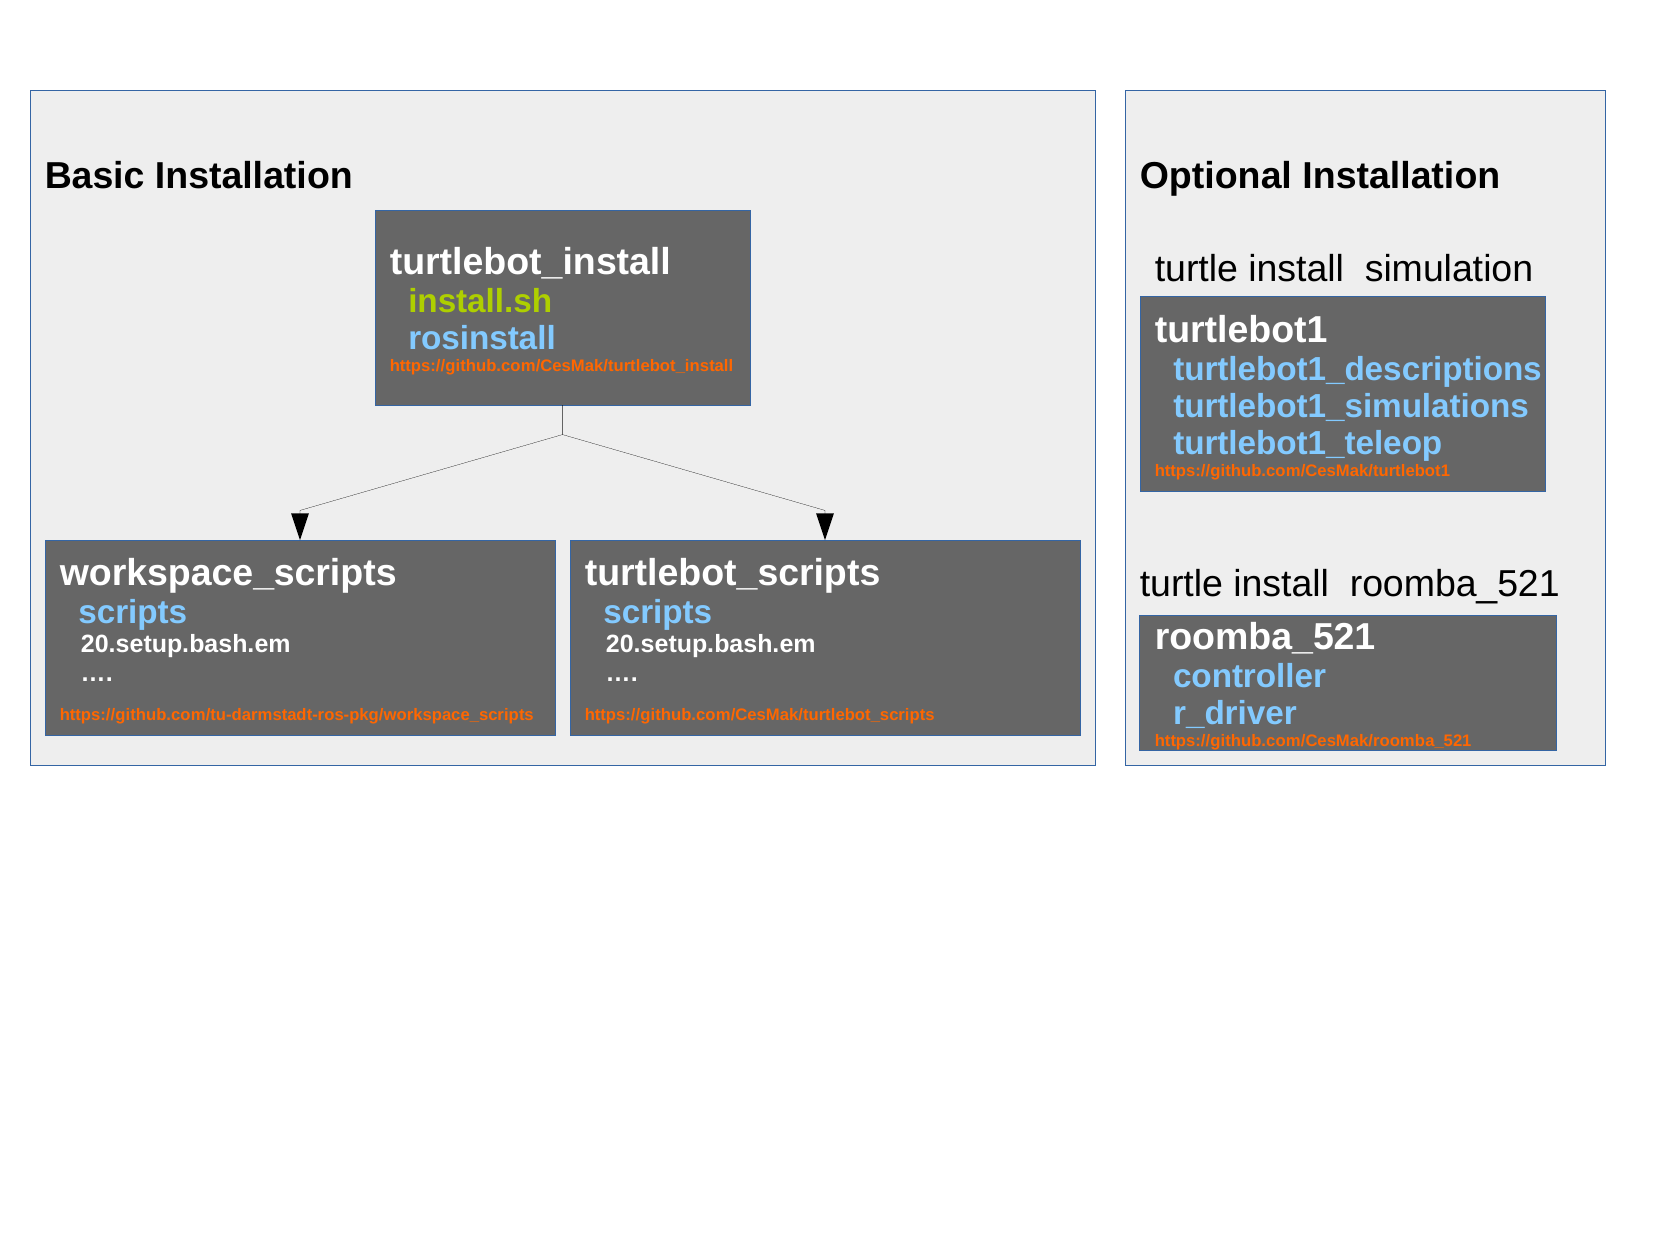

Basic Installation
Optional Installation
turtlebot_install
 install.sh
 rosinstall
https://github.com/CesMak/turtlebot_install
turtle install simulation
turtlebot1
 turtlebot1_descriptions
 turtlebot1_simulations
 turtlebot1_teleop
https://github.com/CesMak/turtlebot1
workspace_scripts
 scripts
 20.setup.bash.em
 ….
https://github.com/tu-darmstadt-ros-pkg/workspace_scripts
turtlebot_scripts
 scripts
 20.setup.bash.em
 ….
https://github.com/CesMak/turtlebot_scripts
turtle install roomba_521
roomba_521
 controller
 r_driver
https://github.com/CesMak/roomba_521